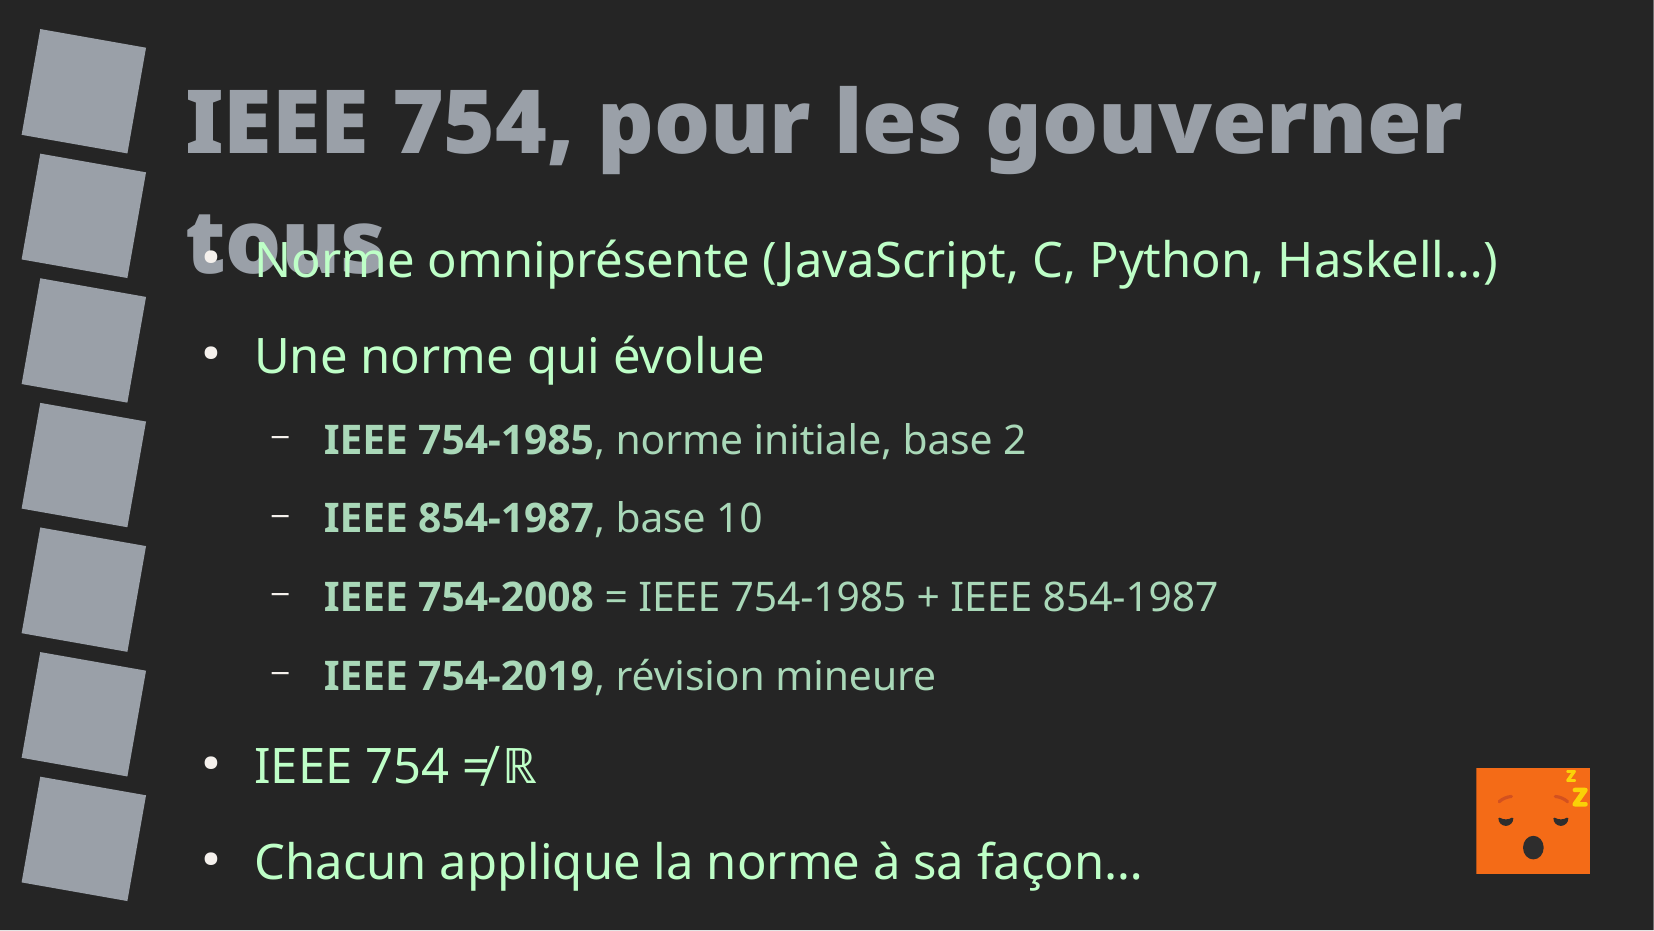

# IEEE 754, pour les gouverner tous
Norme omniprésente (JavaScript, C, Python, Haskell…)
Une norme qui évolue
IEEE 754-1985, norme initiale, base 2
IEEE 854-1987, base 10
IEEE 754-2008 = IEEE 754-1985 + IEEE 854-1987
IEEE 754-2019, révision mineure
IEEE 754 ≠ ℝ
Chacun applique la norme à sa façon…